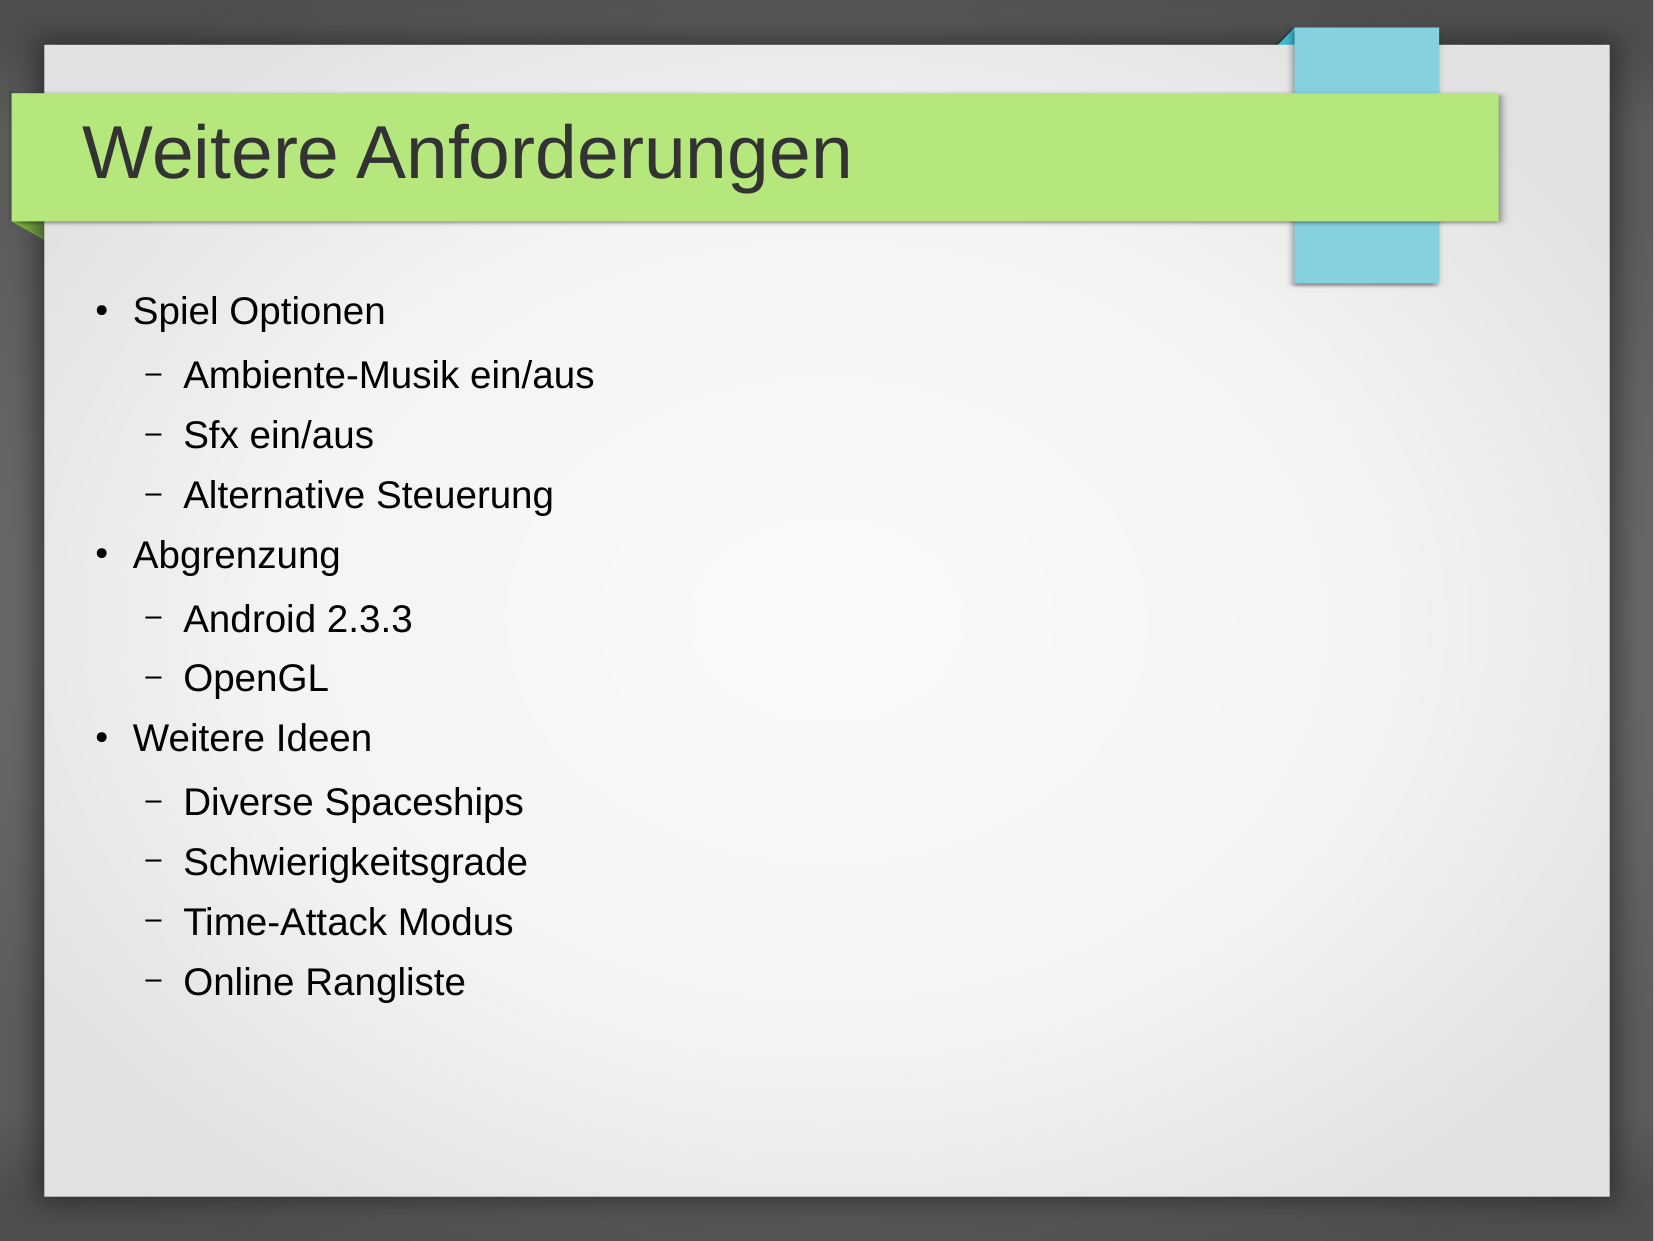

# Weitere Anforderungen
Spiel Optionen
Ambiente-Musik ein/aus
Sfx ein/aus
Alternative Steuerung
Abgrenzung
Android 2.3.3
OpenGL
Weitere Ideen
Diverse Spaceships
Schwierigkeitsgrade
Time-Attack Modus
Online Rangliste